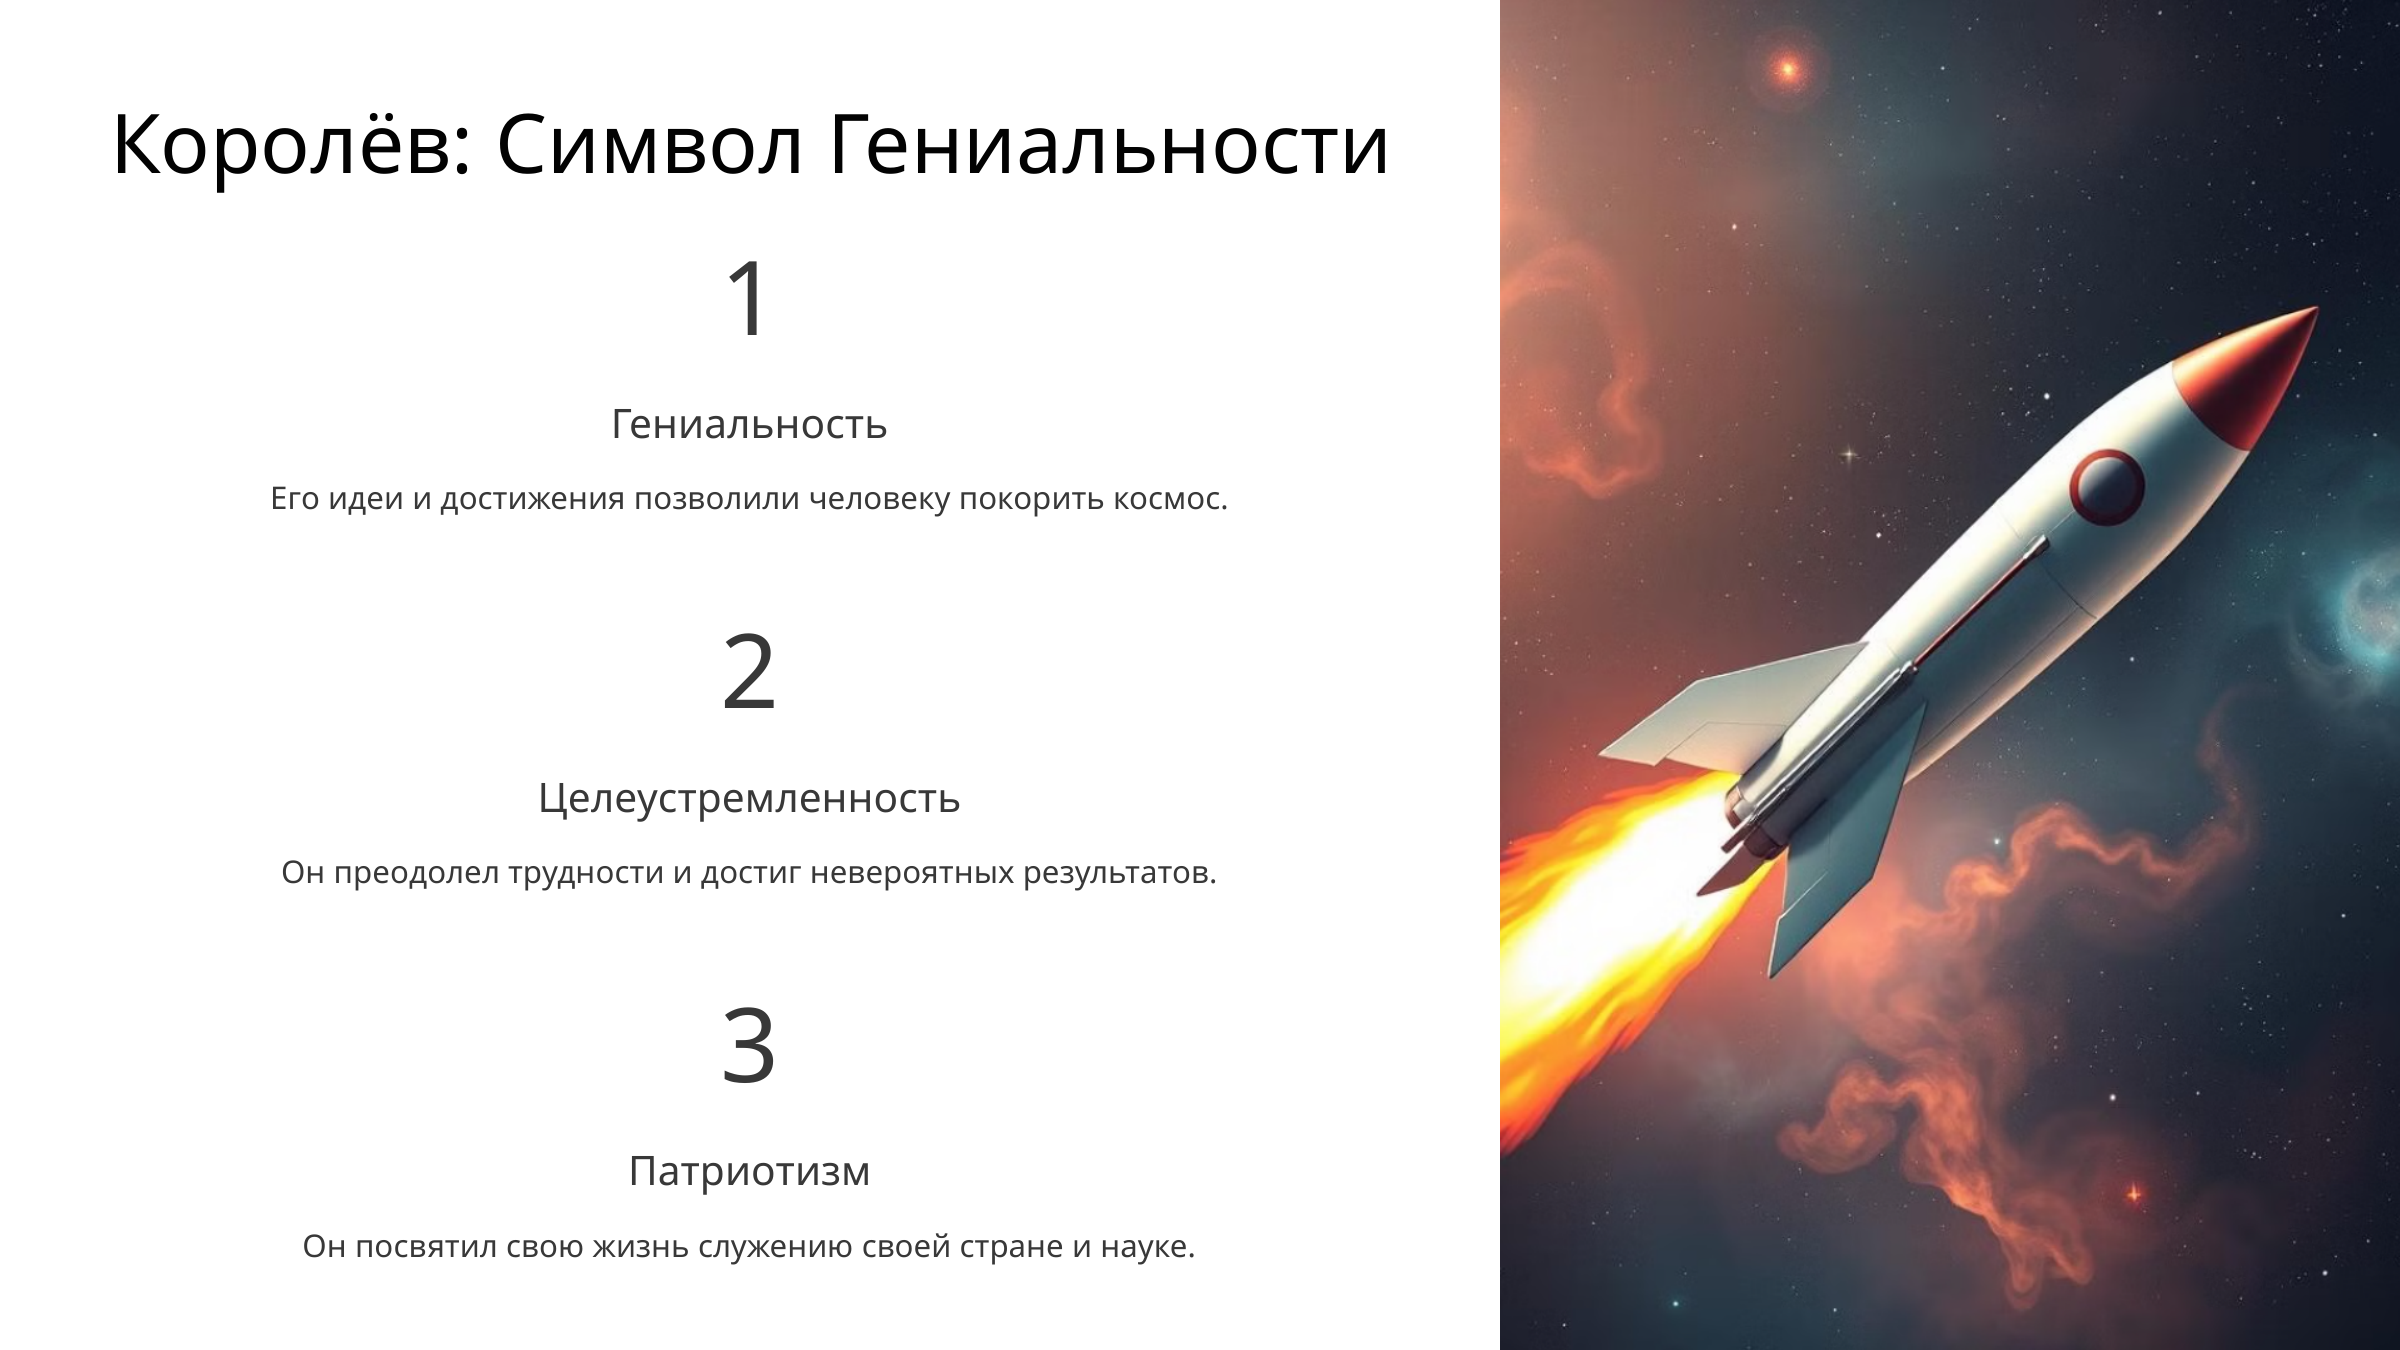

Королёв: Символ Гениальности
1
Гениальность
Его идеи и достижения позволили человеку покорить космос.
2
Целеустремленность
Он преодолел трудности и достиг невероятных результатов.
3
Патриотизм
Он посвятил свою жизнь служению своей стране и науке.